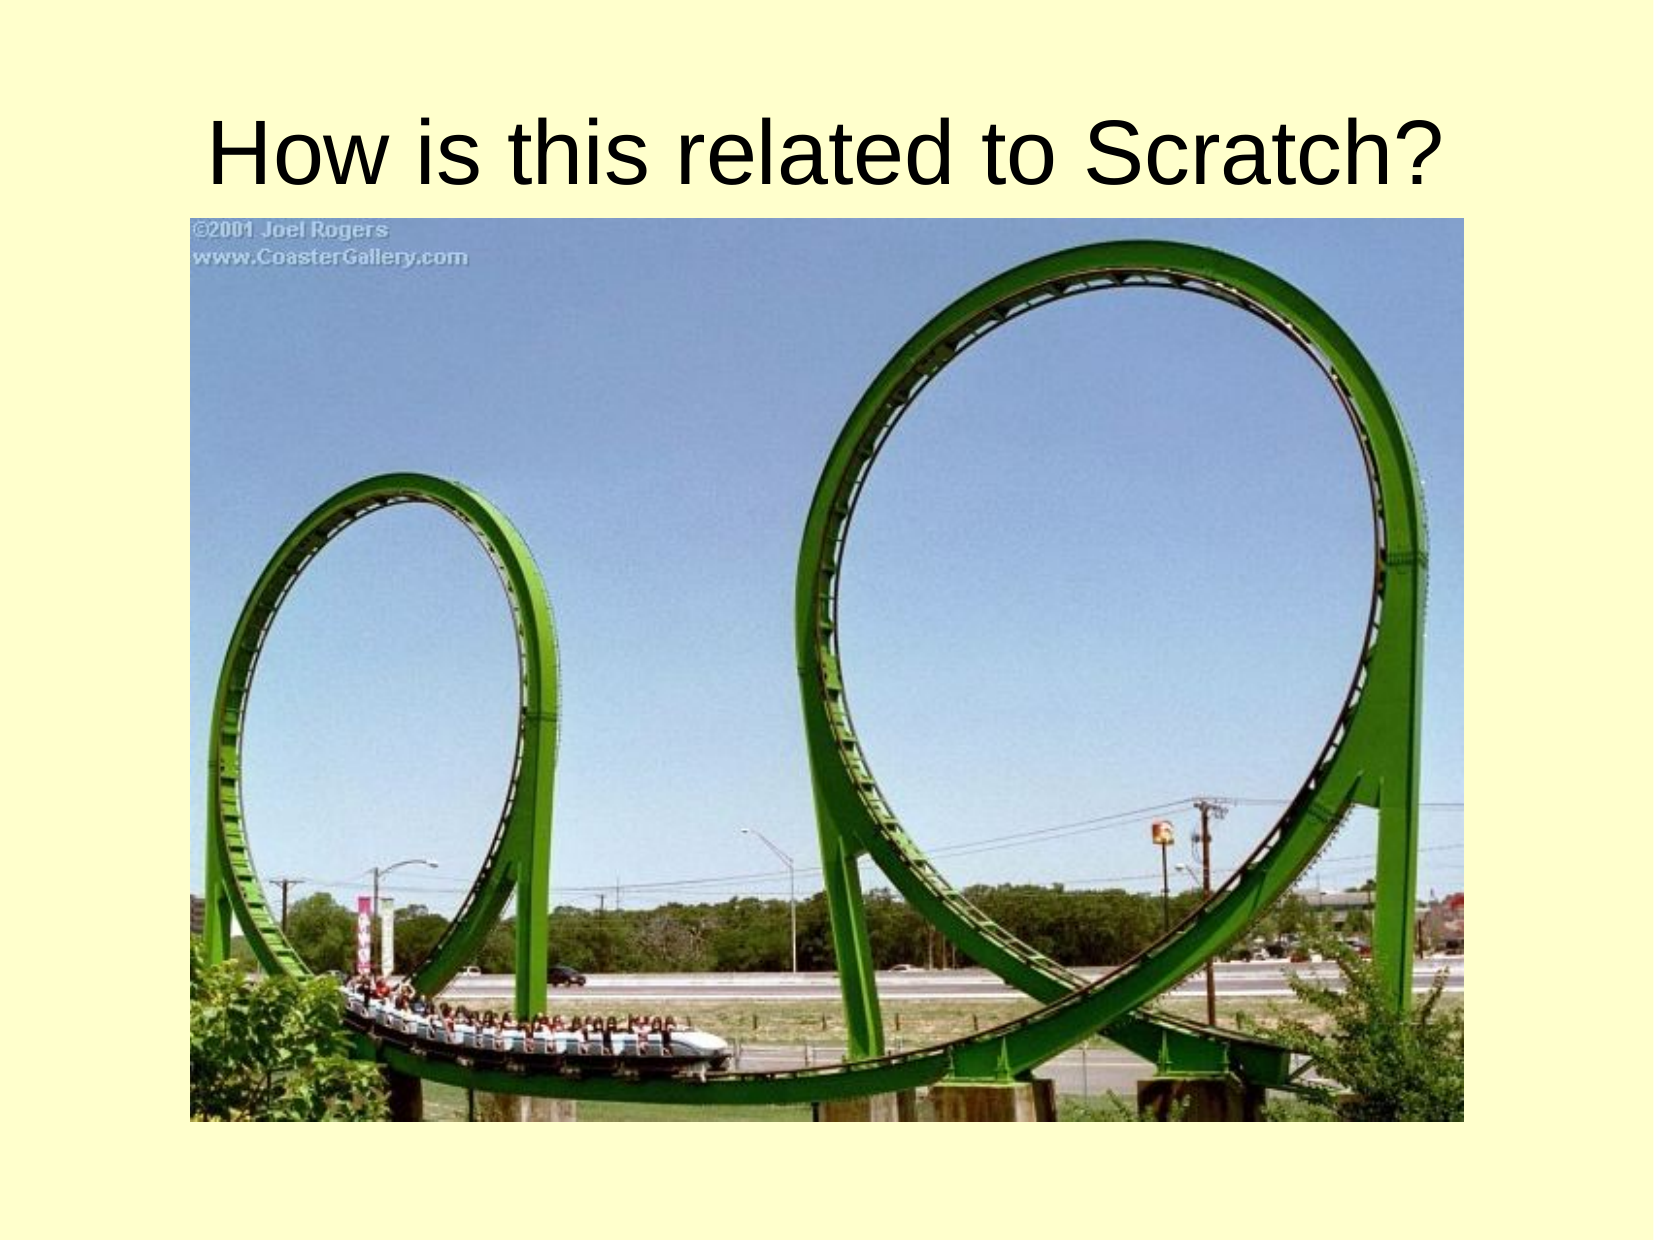

# How is this related to Scratch?